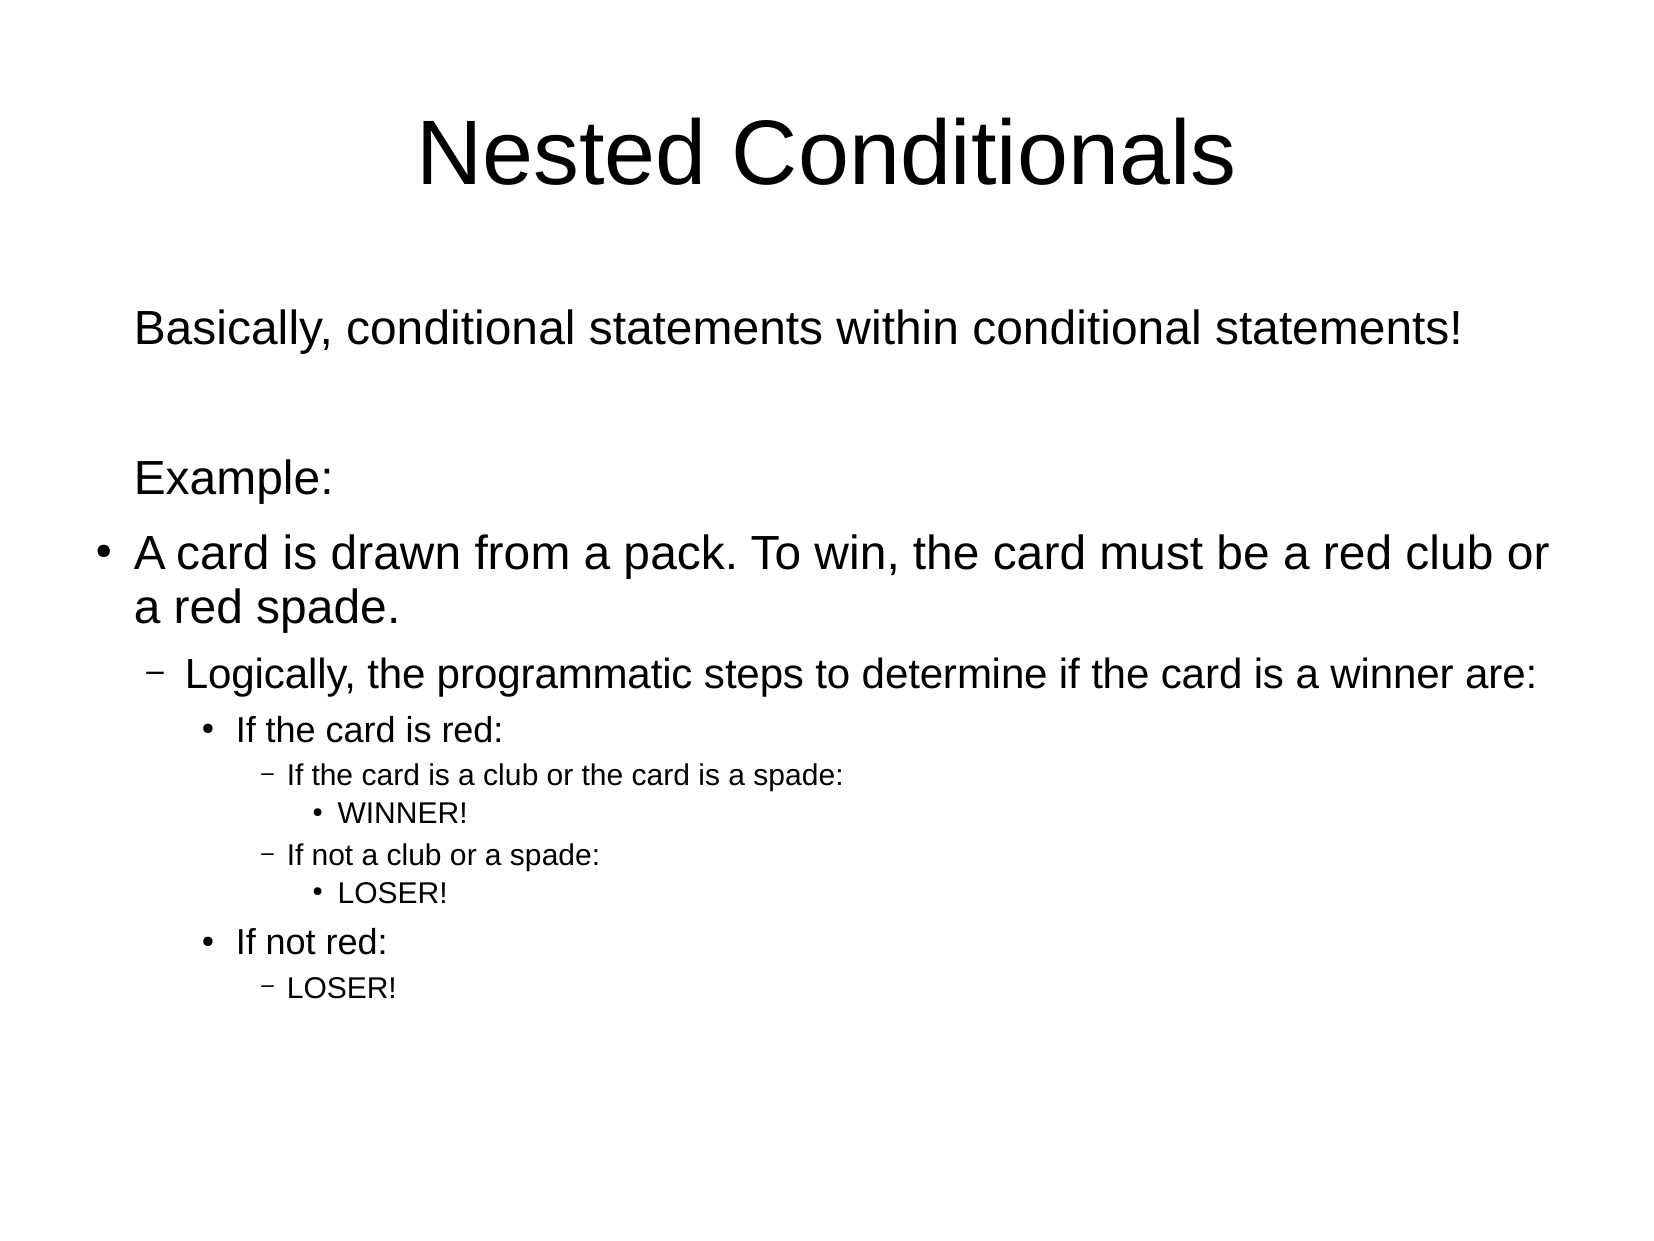

# Nested Conditionals
Basically, conditional statements within conditional statements!
Example:
A card is drawn from a pack. To win, the card must be a red club or a red spade.
Logically, the programmatic steps to determine if the card is a winner are:
If the card is red:
If the card is a club or the card is a spade:
WINNER!
If not a club or a spade:
LOSER!
If not red:
LOSER!